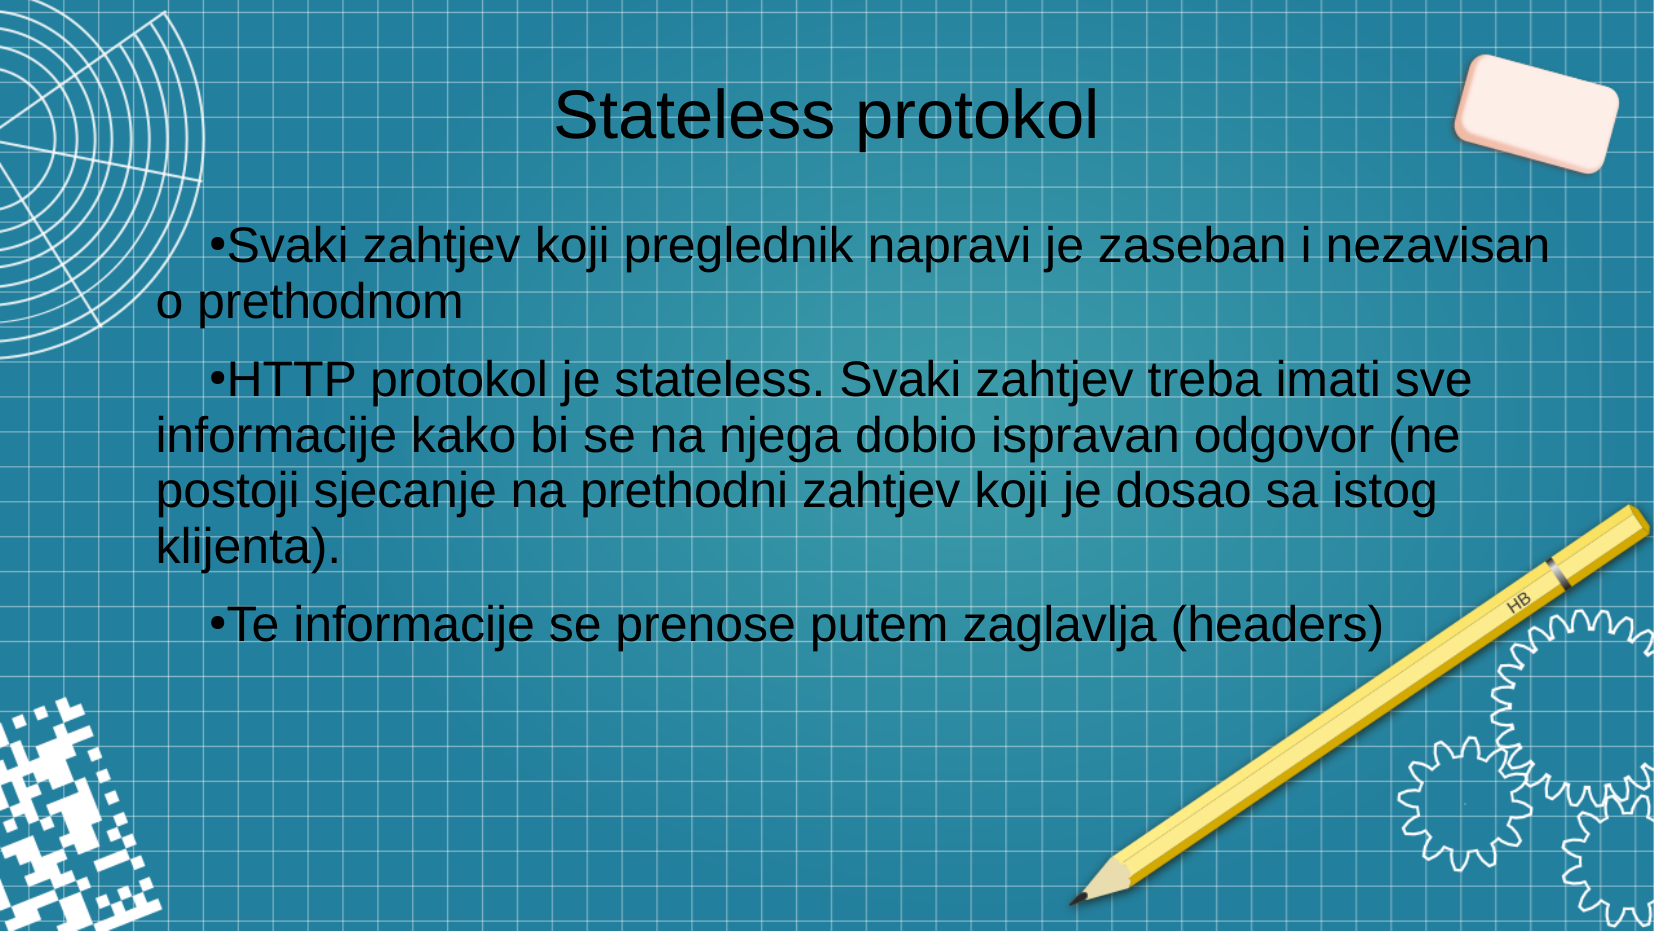

# Stateless protokol
Svaki zahtjev koji preglednik napravi je zaseban i nezavisan o prethodnom
HTTP protokol je stateless. Svaki zahtjev treba imati sve informacije kako bi se na njega dobio ispravan odgovor (ne postoji sjecanje na prethodni zahtjev koji je dosao sa istog klijenta).
Te informacije se prenose putem zaglavlja (headers)